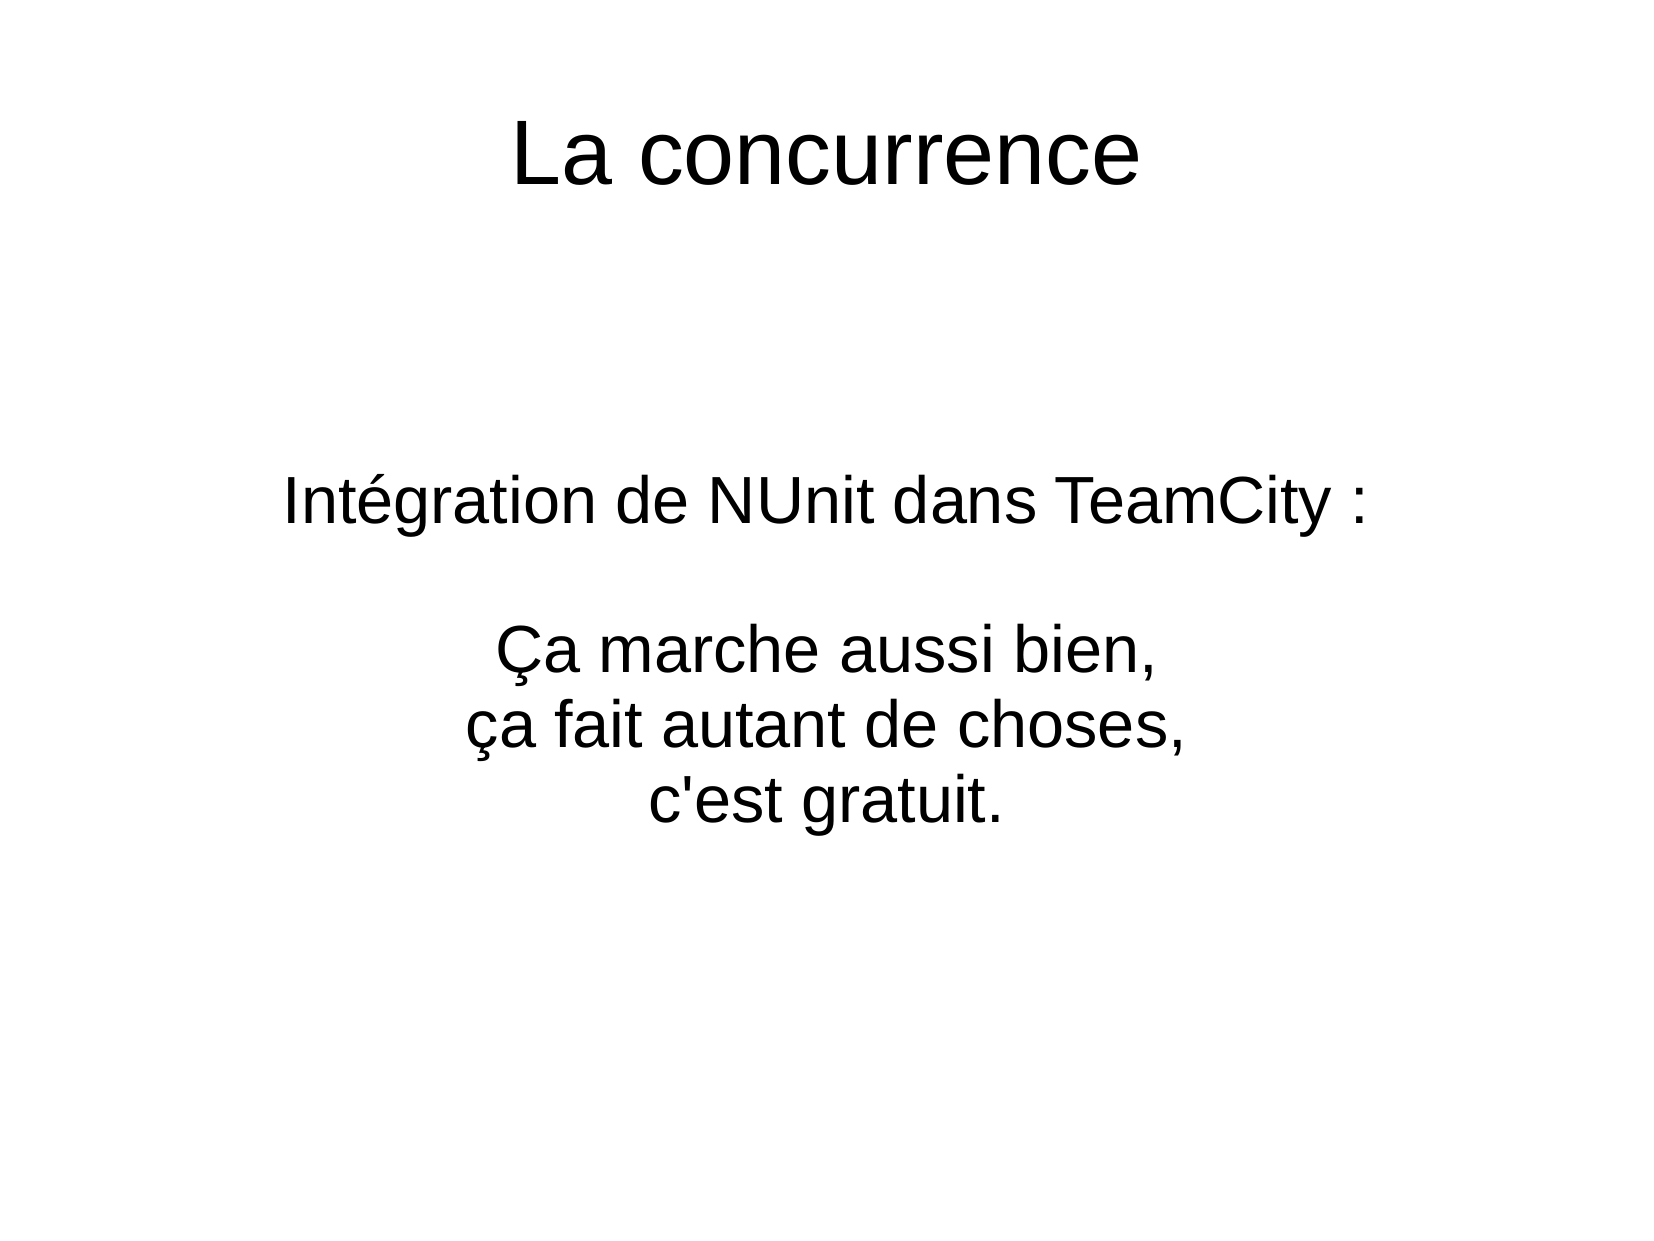

# La concurrence
Intégration de NUnit dans TeamCity :
Ça marche aussi bien,
ça fait autant de choses,
c'est gratuit.